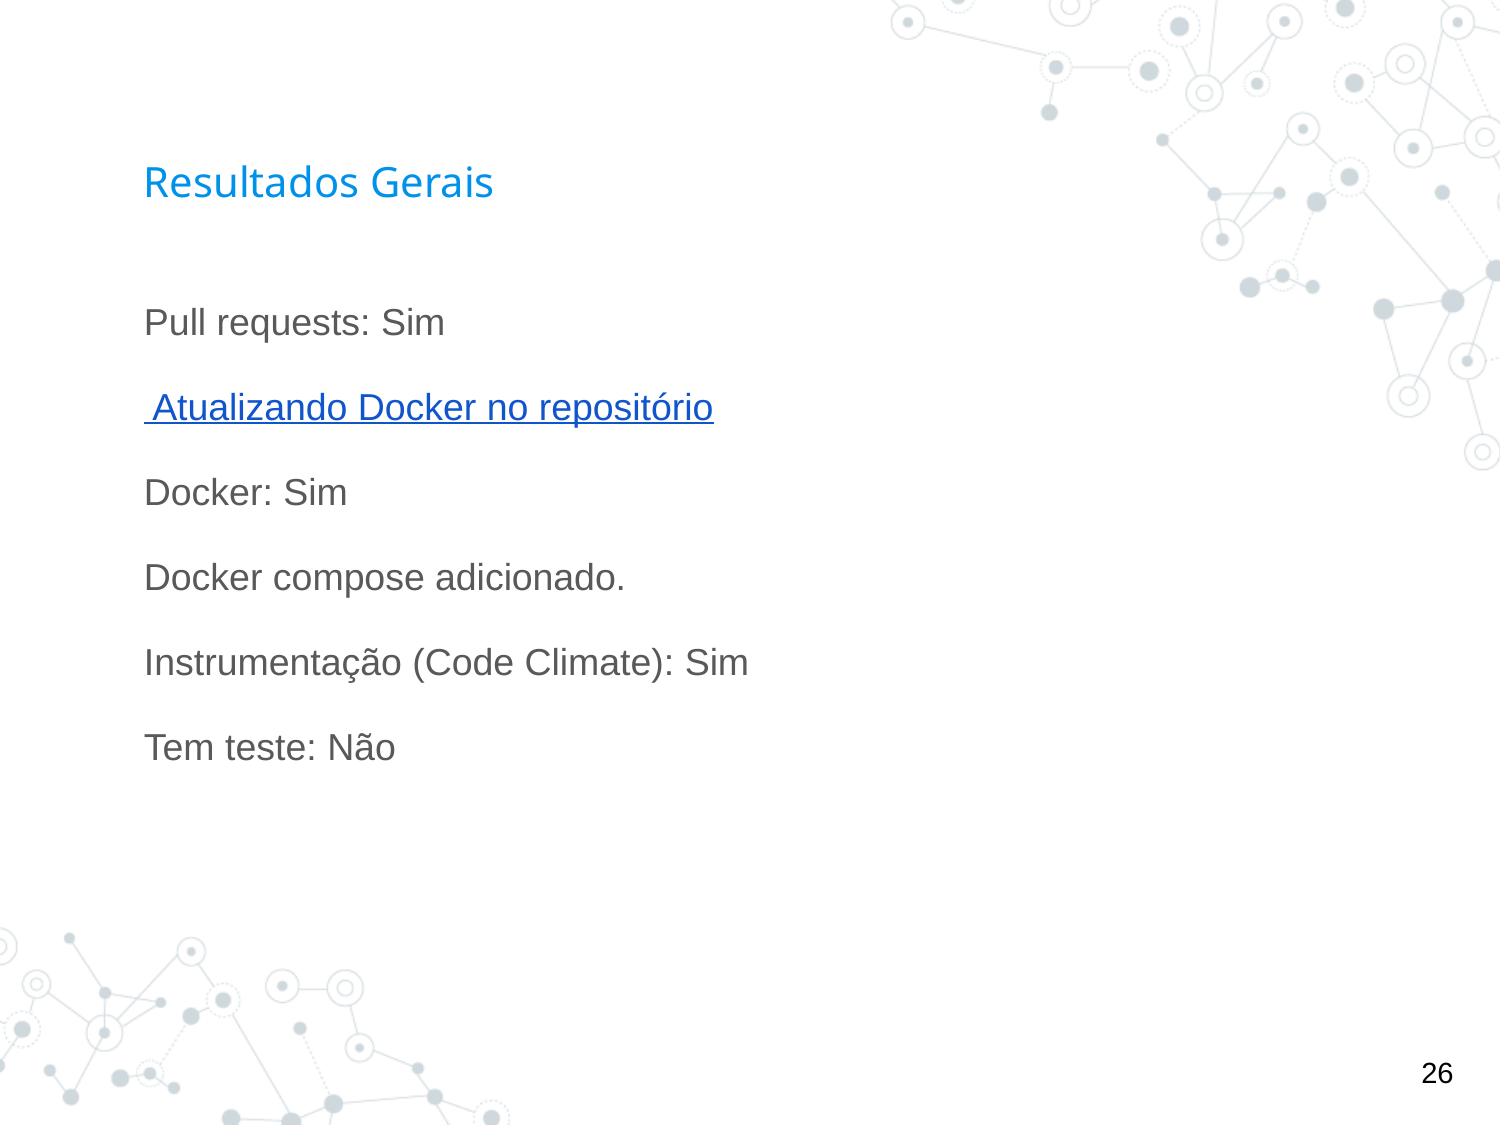

Resultados Gerais
# Pull requests: Sim
 Atualizando Docker no repositório
Docker: Sim
Docker compose adicionado.
Instrumentação (Code Climate): Sim
Tem teste: Não